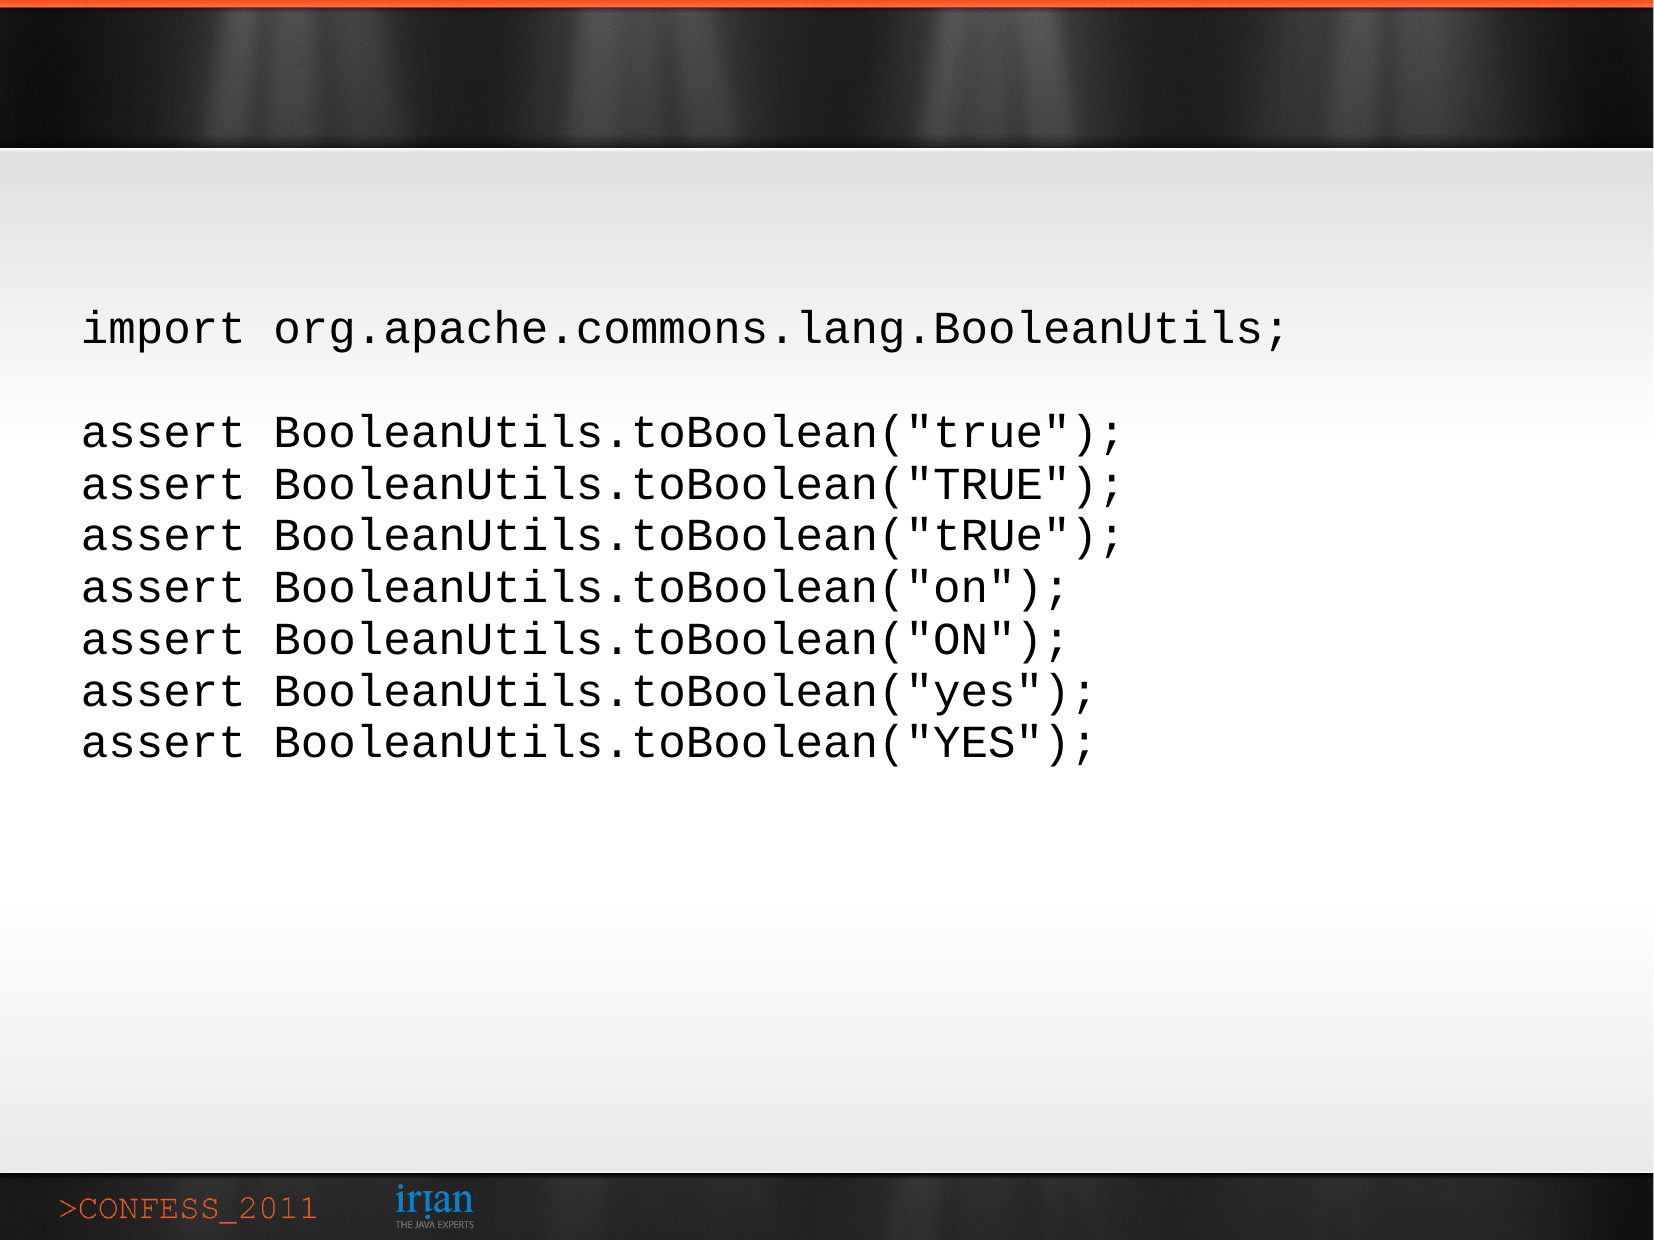

#
import org.apache.commons.lang.BooleanUtils;
assert BooleanUtils.toBoolean("true");
assert BooleanUtils.toBoolean("TRUE");
assert BooleanUtils.toBoolean("tRUe");
assert BooleanUtils.toBoolean("on");
assert BooleanUtils.toBoolean("ON");
assert BooleanUtils.toBoolean("yes");
assert BooleanUtils.toBoolean("YES");